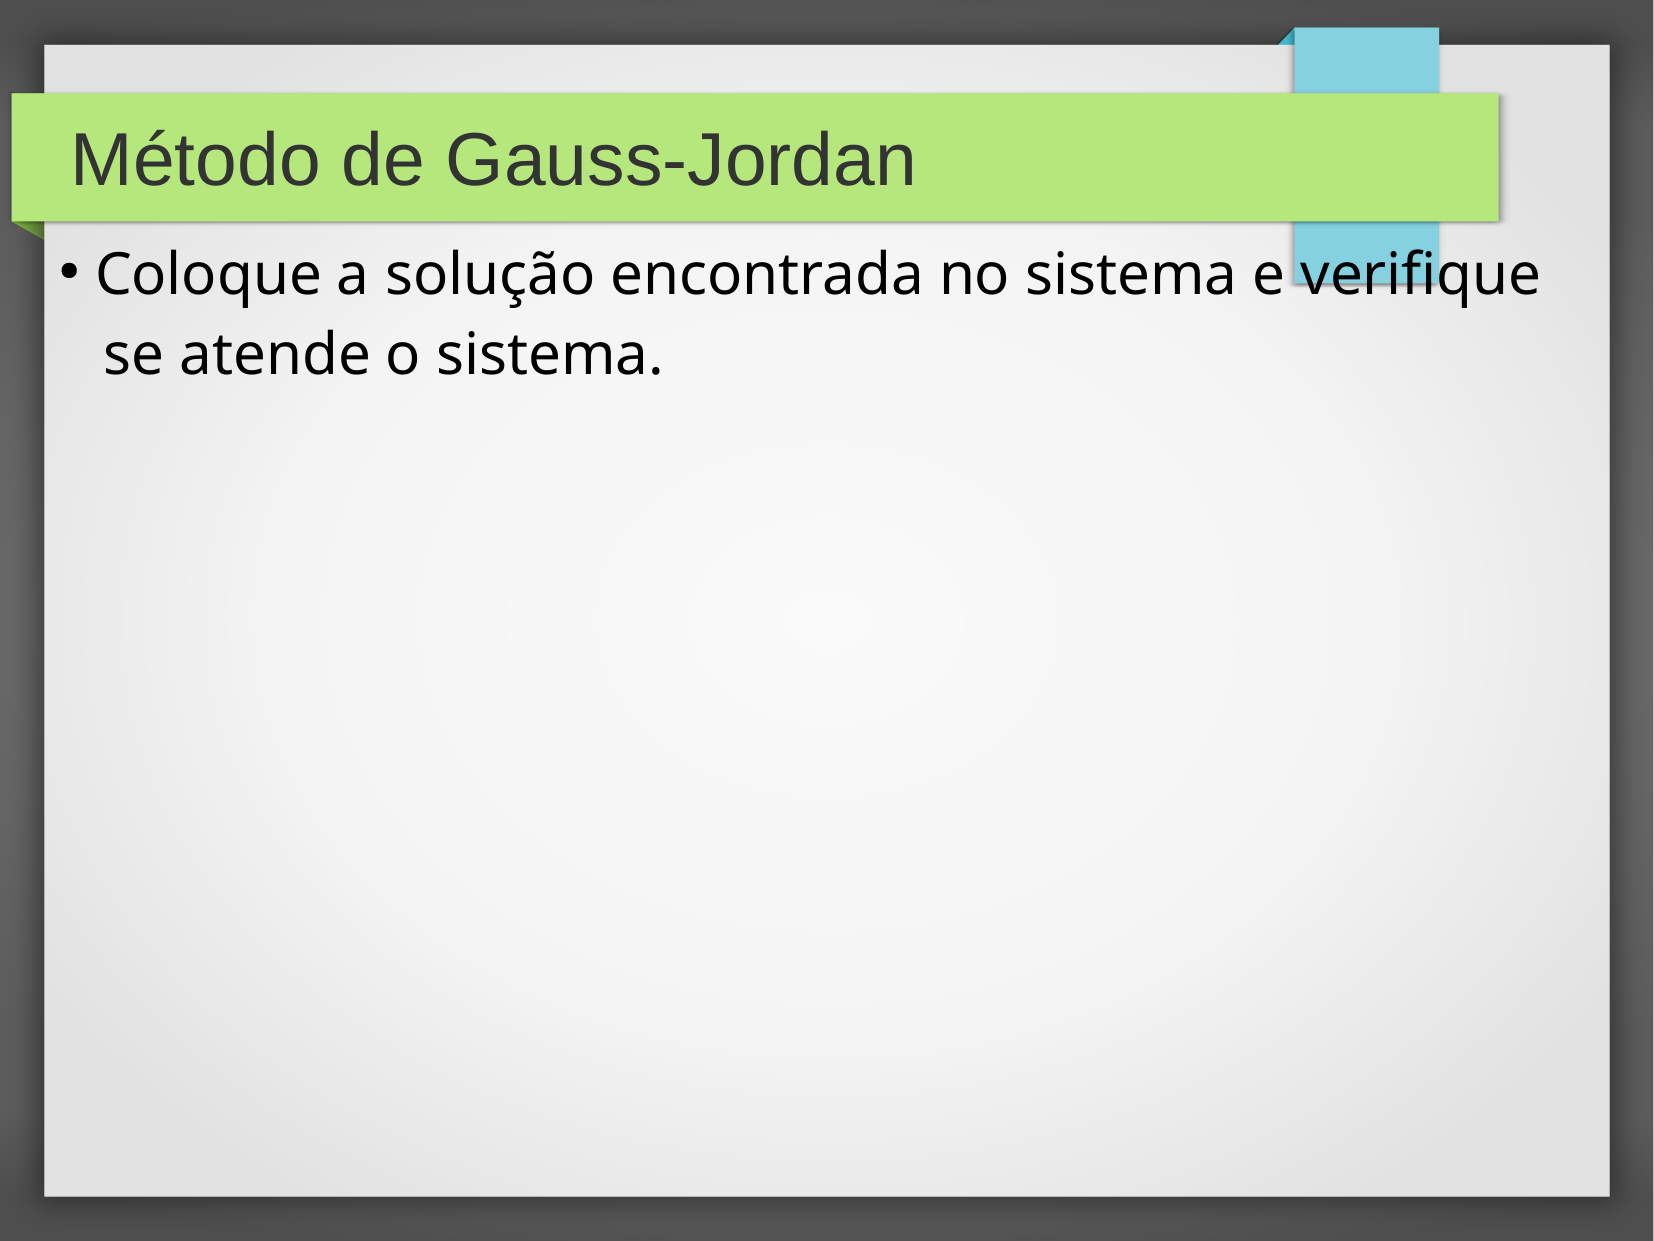

# Método de Gauss-Jordan
 Coloque a solução encontrada no sistema e verifique se atende o sistema.